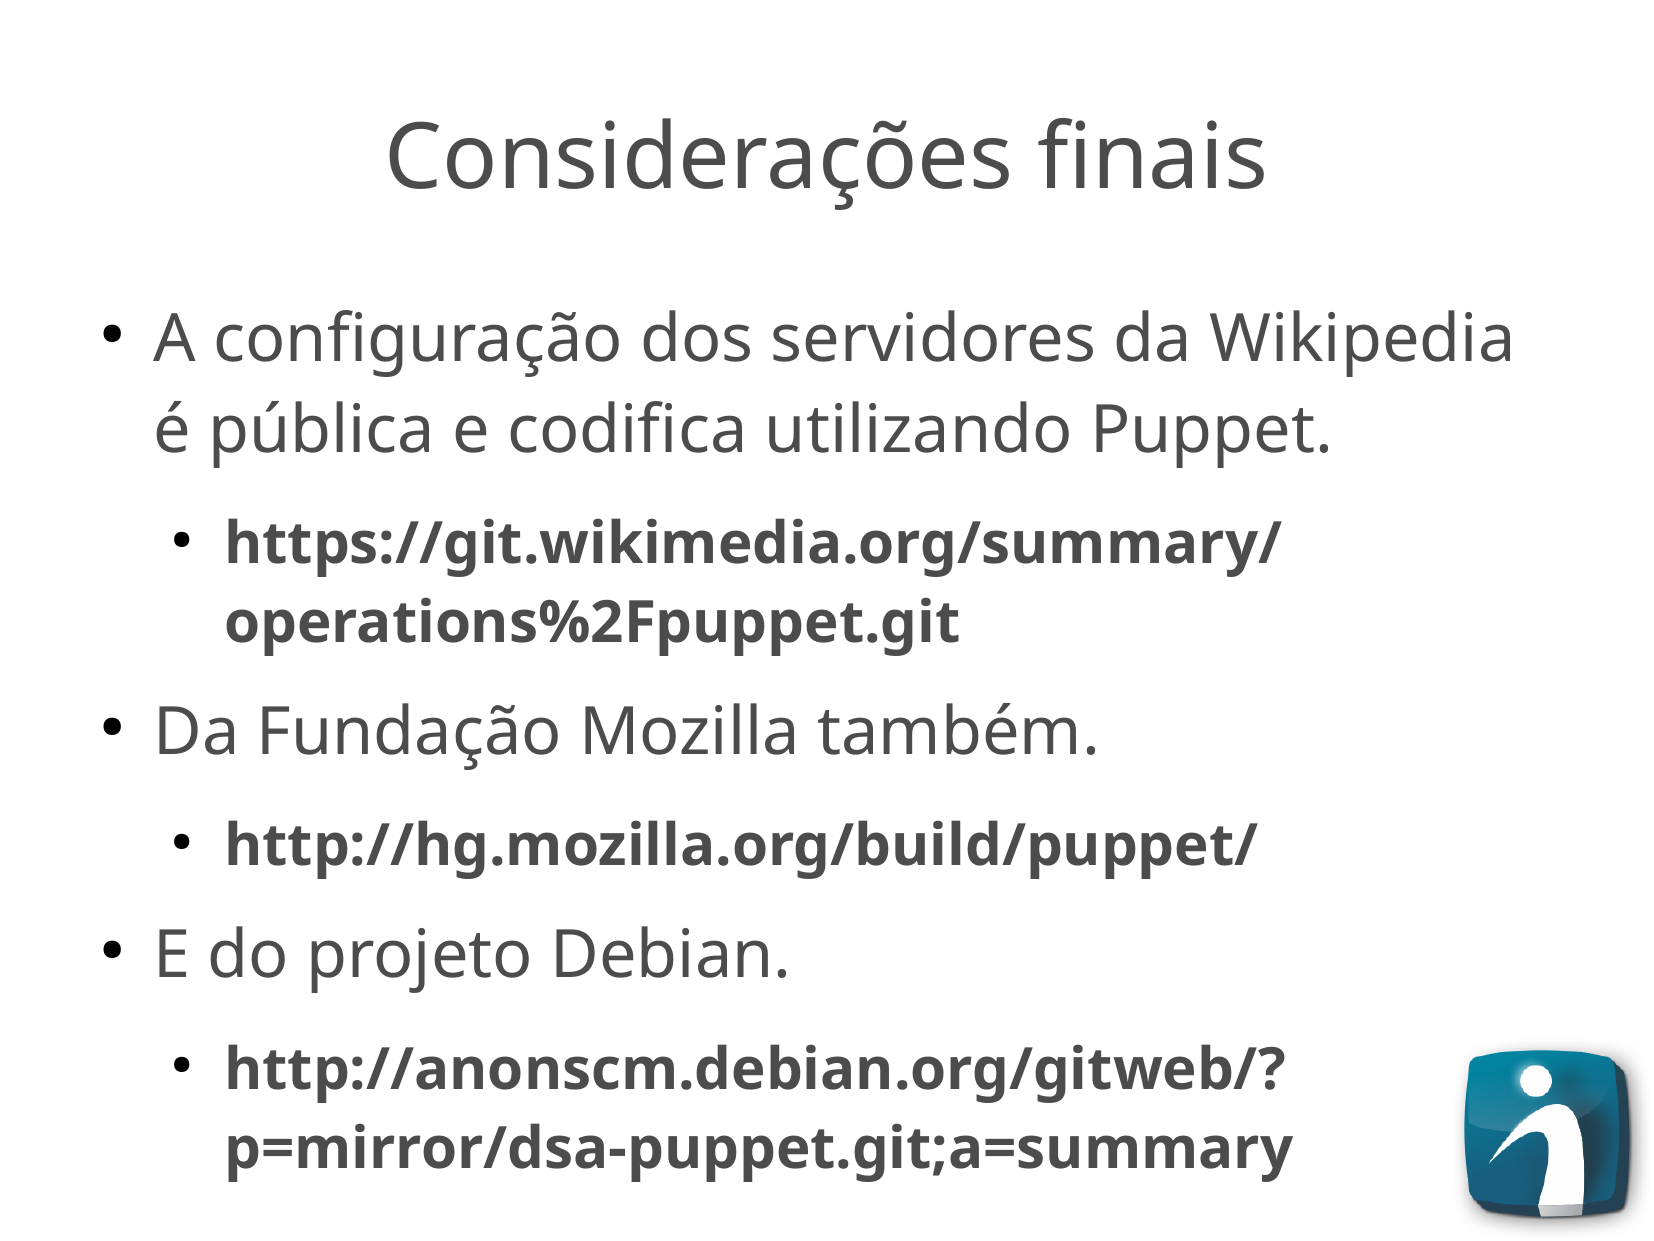

# Considerações finais
A configuração dos servidores da Wikipedia é pública e codifica utilizando Puppet.
https://git.wikimedia.org/summary/operations%2Fpuppet.git
Da Fundação Mozilla também.
http://hg.mozilla.org/build/puppet/
E do projeto Debian.
http://anonscm.debian.org/gitweb/?p=mirror/dsa-puppet.git;a=summary